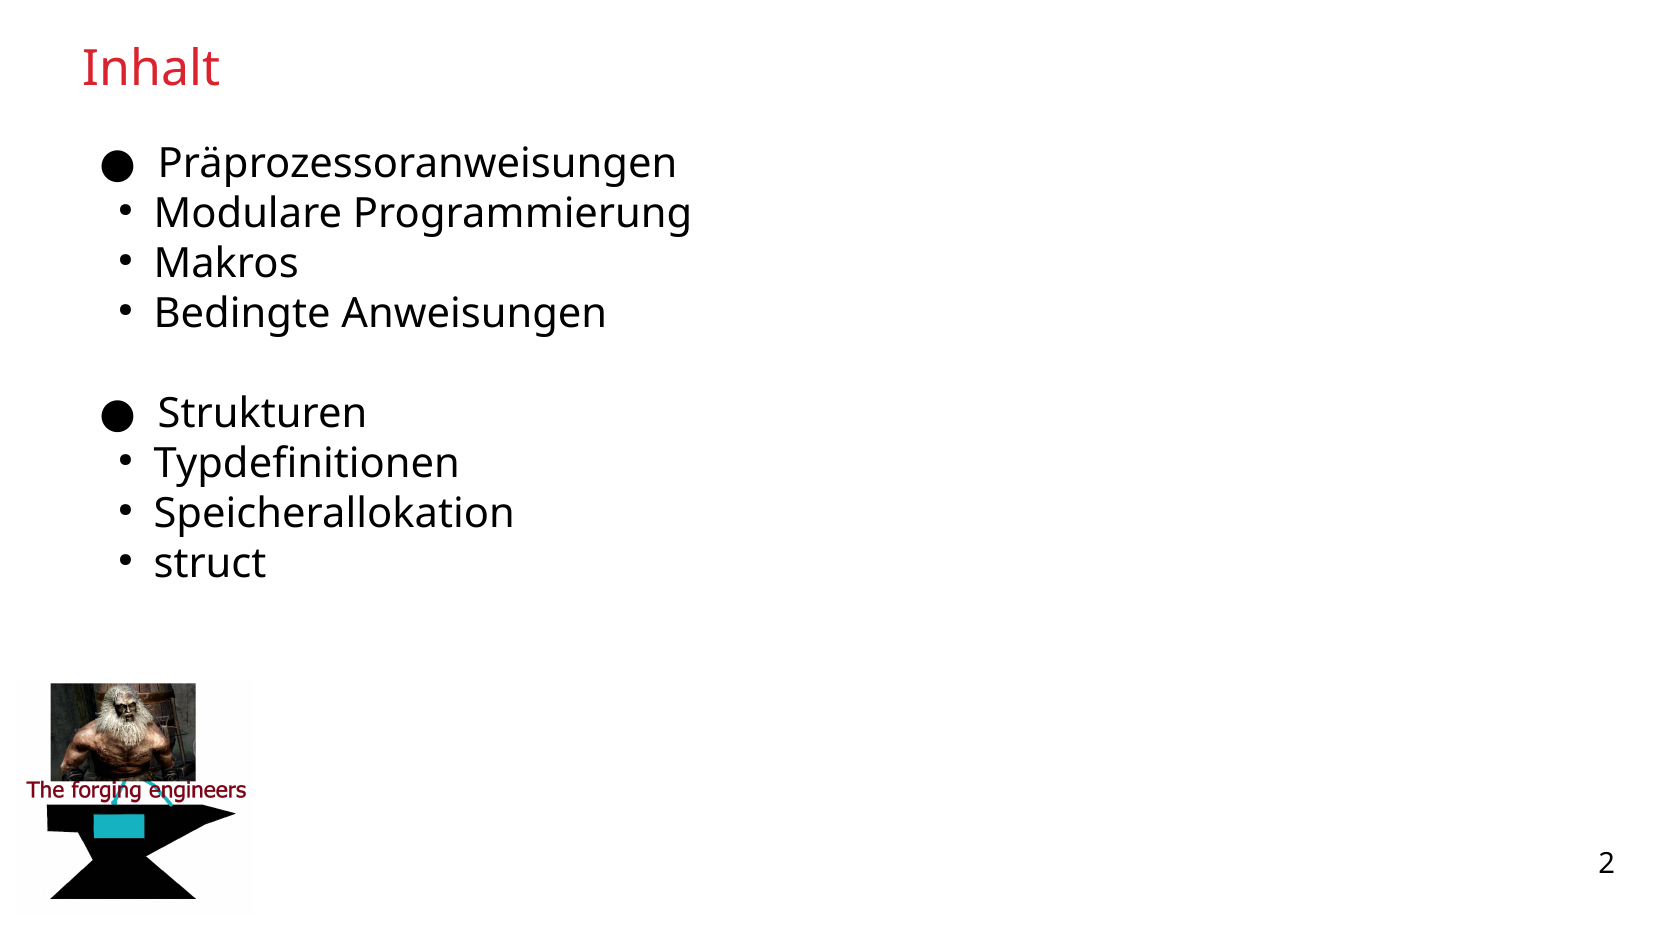

# Inhalt
Präprozessoranweisungen
Modulare Programmierung
Makros
Bedingte Anweisungen
Strukturen
Typdefinitionen
Speicherallokation
struct